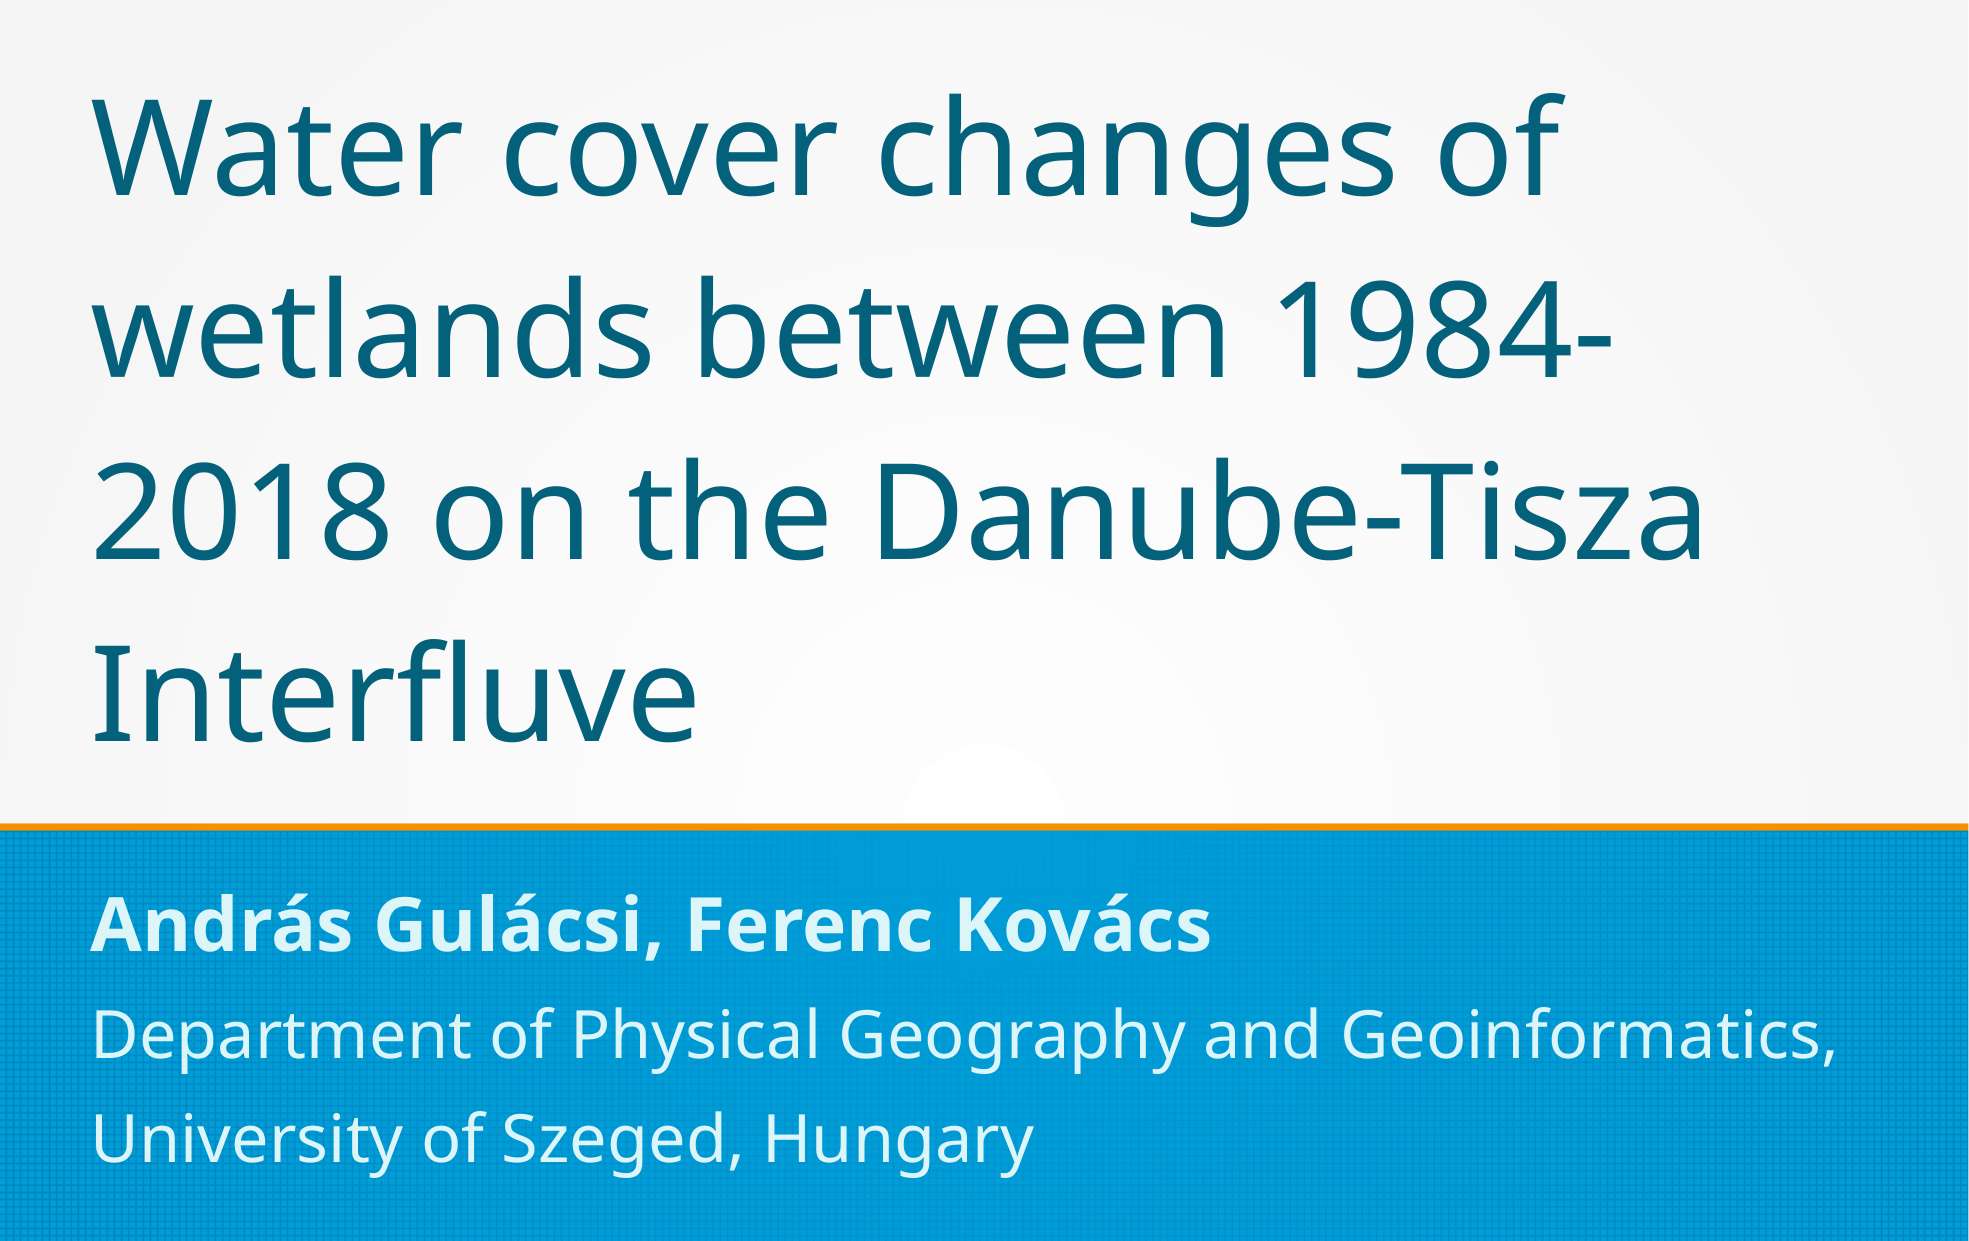

# Water cover changes of wetlands between 1984-2018 on the Danube-Tisza Interfluve
András Gulácsi, Ferenc Kovács
Department of Physical Geography and Geoinformatics, University of Szeged, Hungary